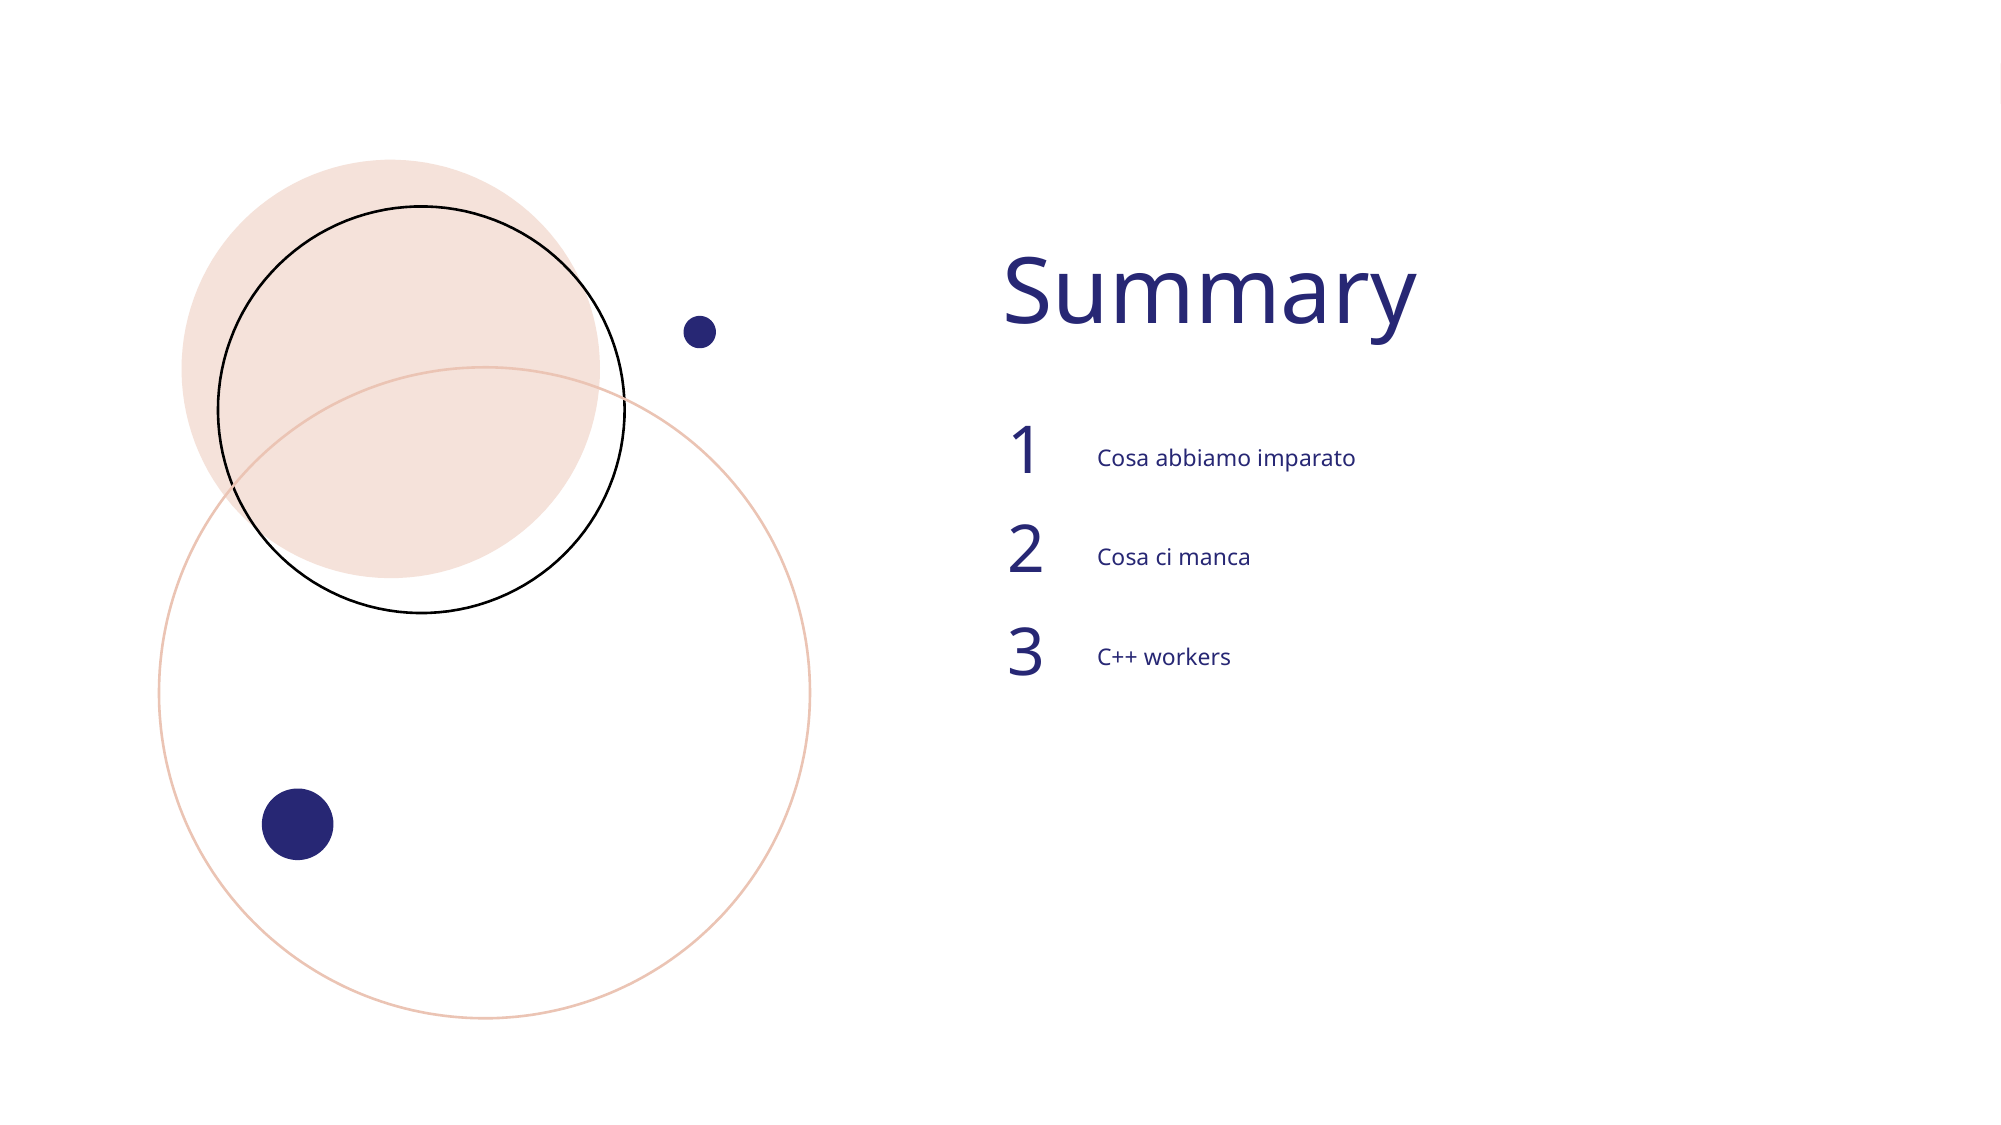

Summary
1
# Cosa abbiamo imparato
2
Cosa ci manca
3
C++ workers